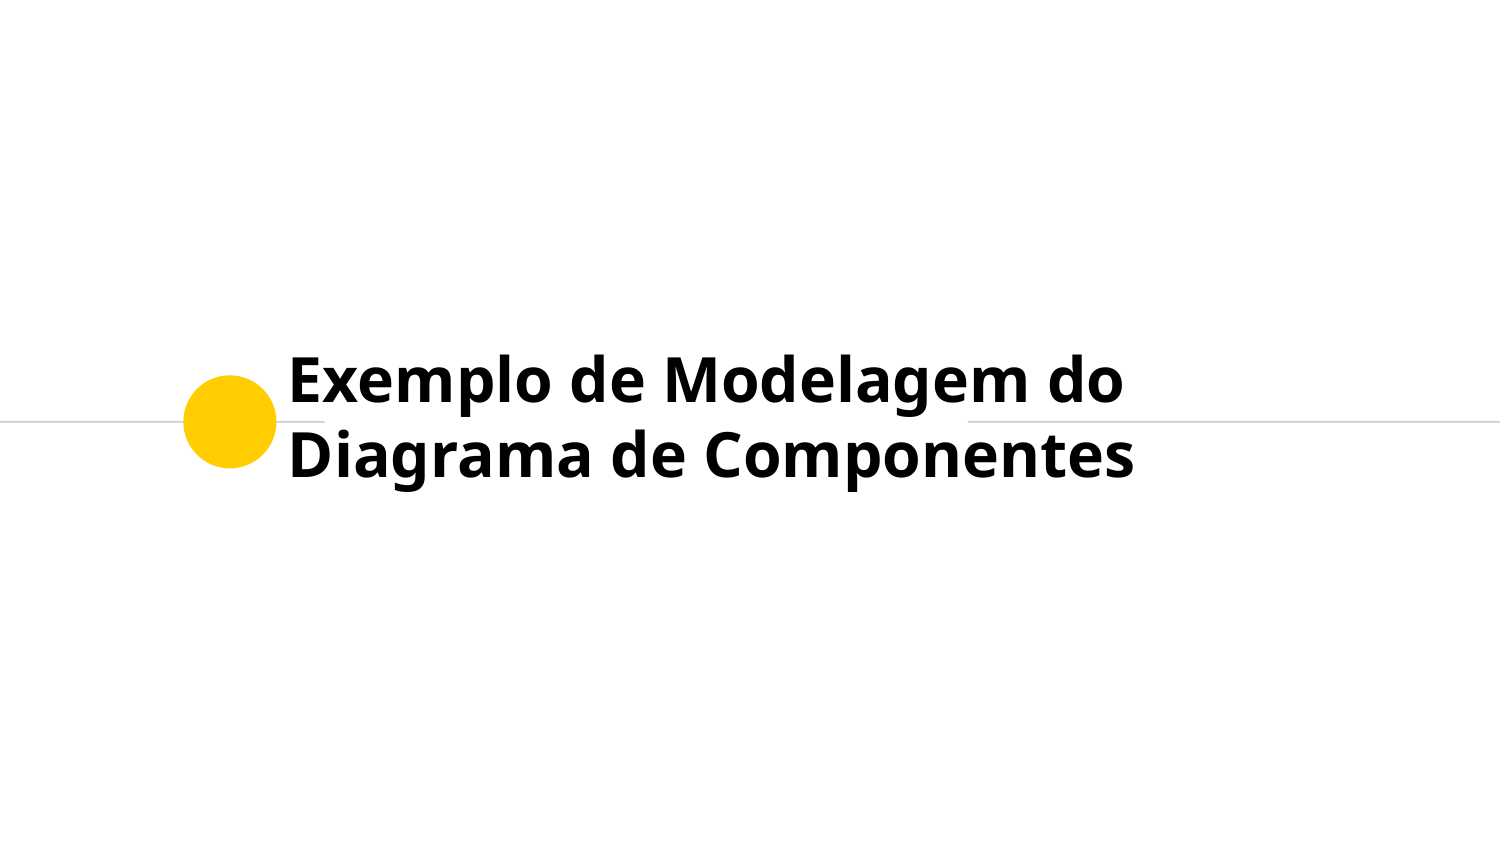

# Exemplo de Modelagem do Diagrama de Componentes